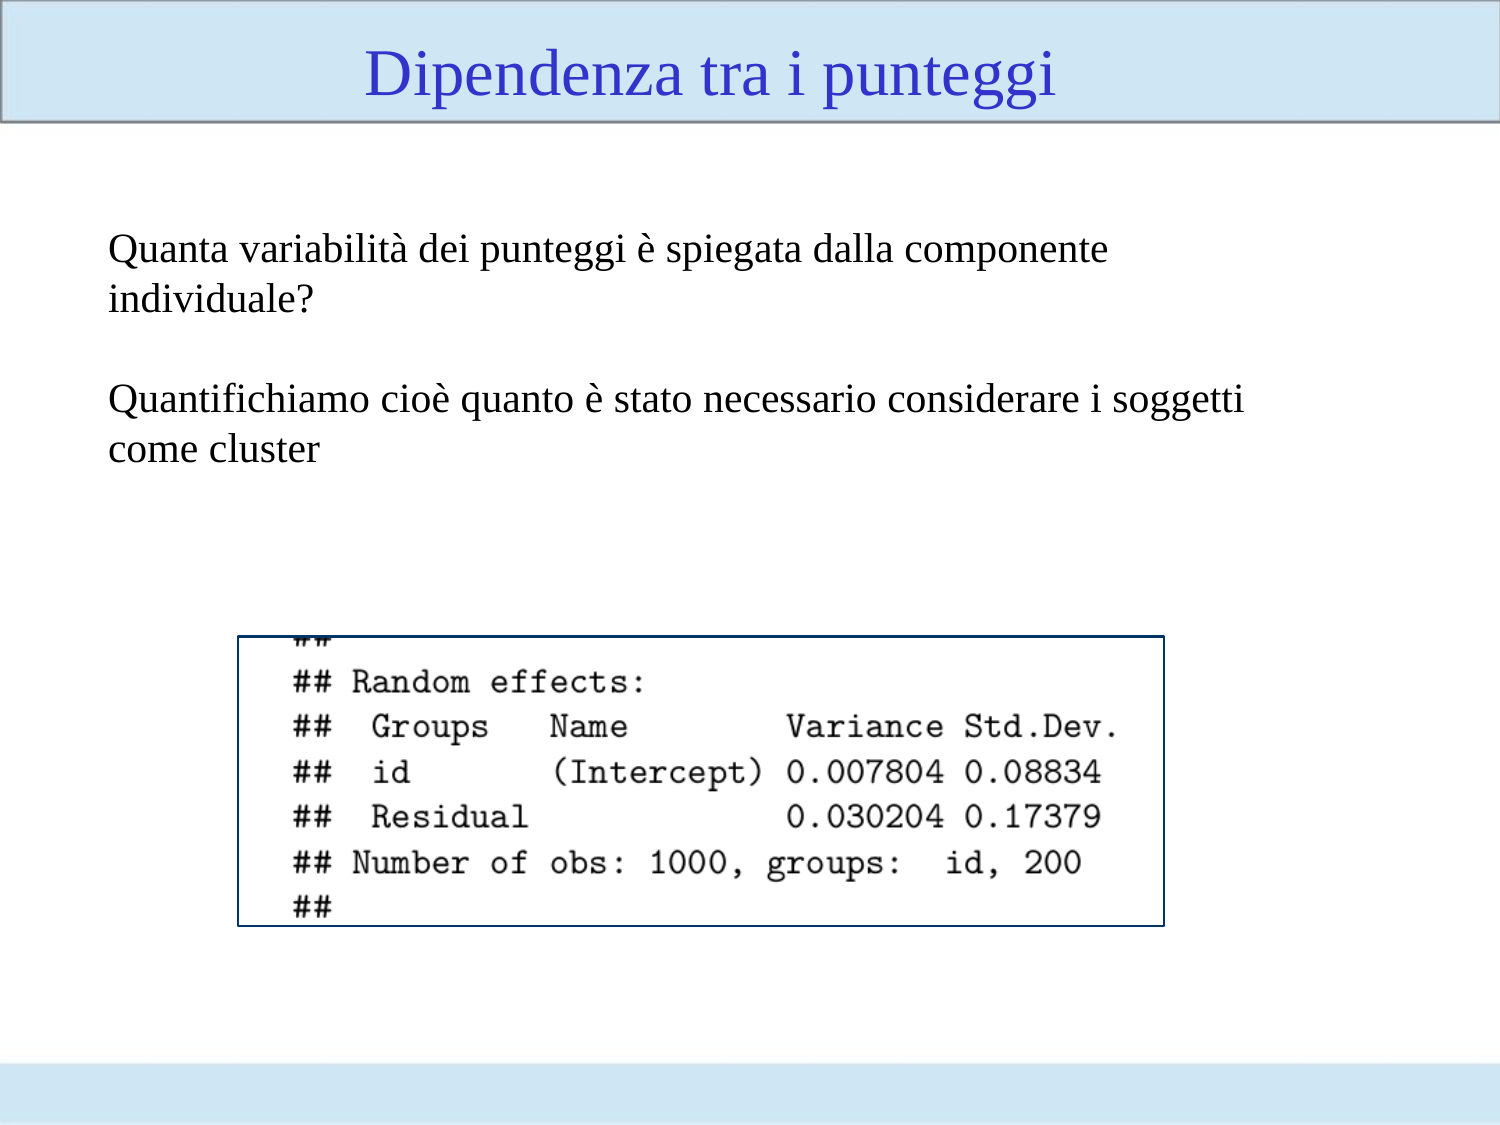

# Dipendenza tra i punteggi
Quanta variabilità dei punteggi è spiegata dalla componente individuale?
Quantifichiamo cioè quanto è stato necessario considerare i soggetti come cluster